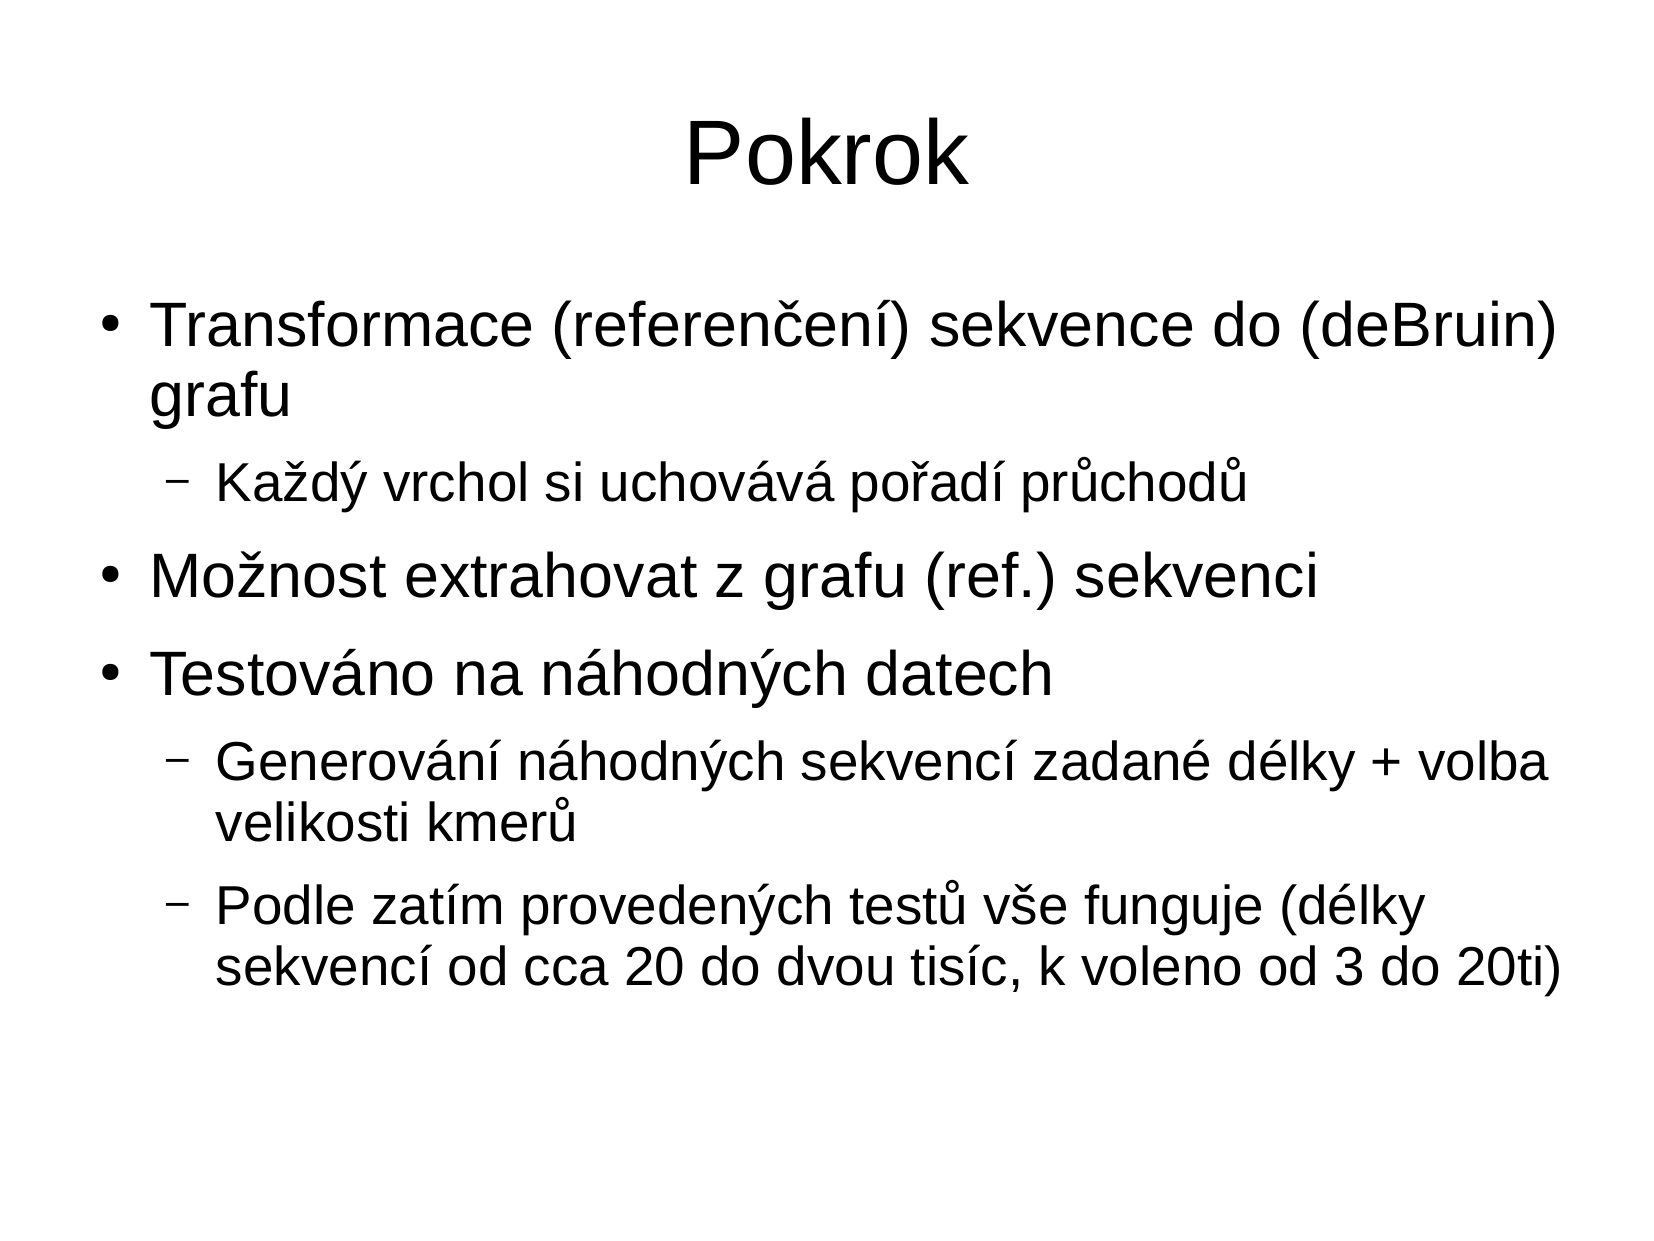

# Pokrok
Transformace (referenčení) sekvence do (deBruin) grafu
Každý vrchol si uchovává pořadí průchodů
Možnost extrahovat z grafu (ref.) sekvenci
Testováno na náhodných datech
Generování náhodných sekvencí zadané délky + volba velikosti kmerů
Podle zatím provedených testů vše funguje (délky sekvencí od cca 20 do dvou tisíc, k voleno od 3 do 20ti)